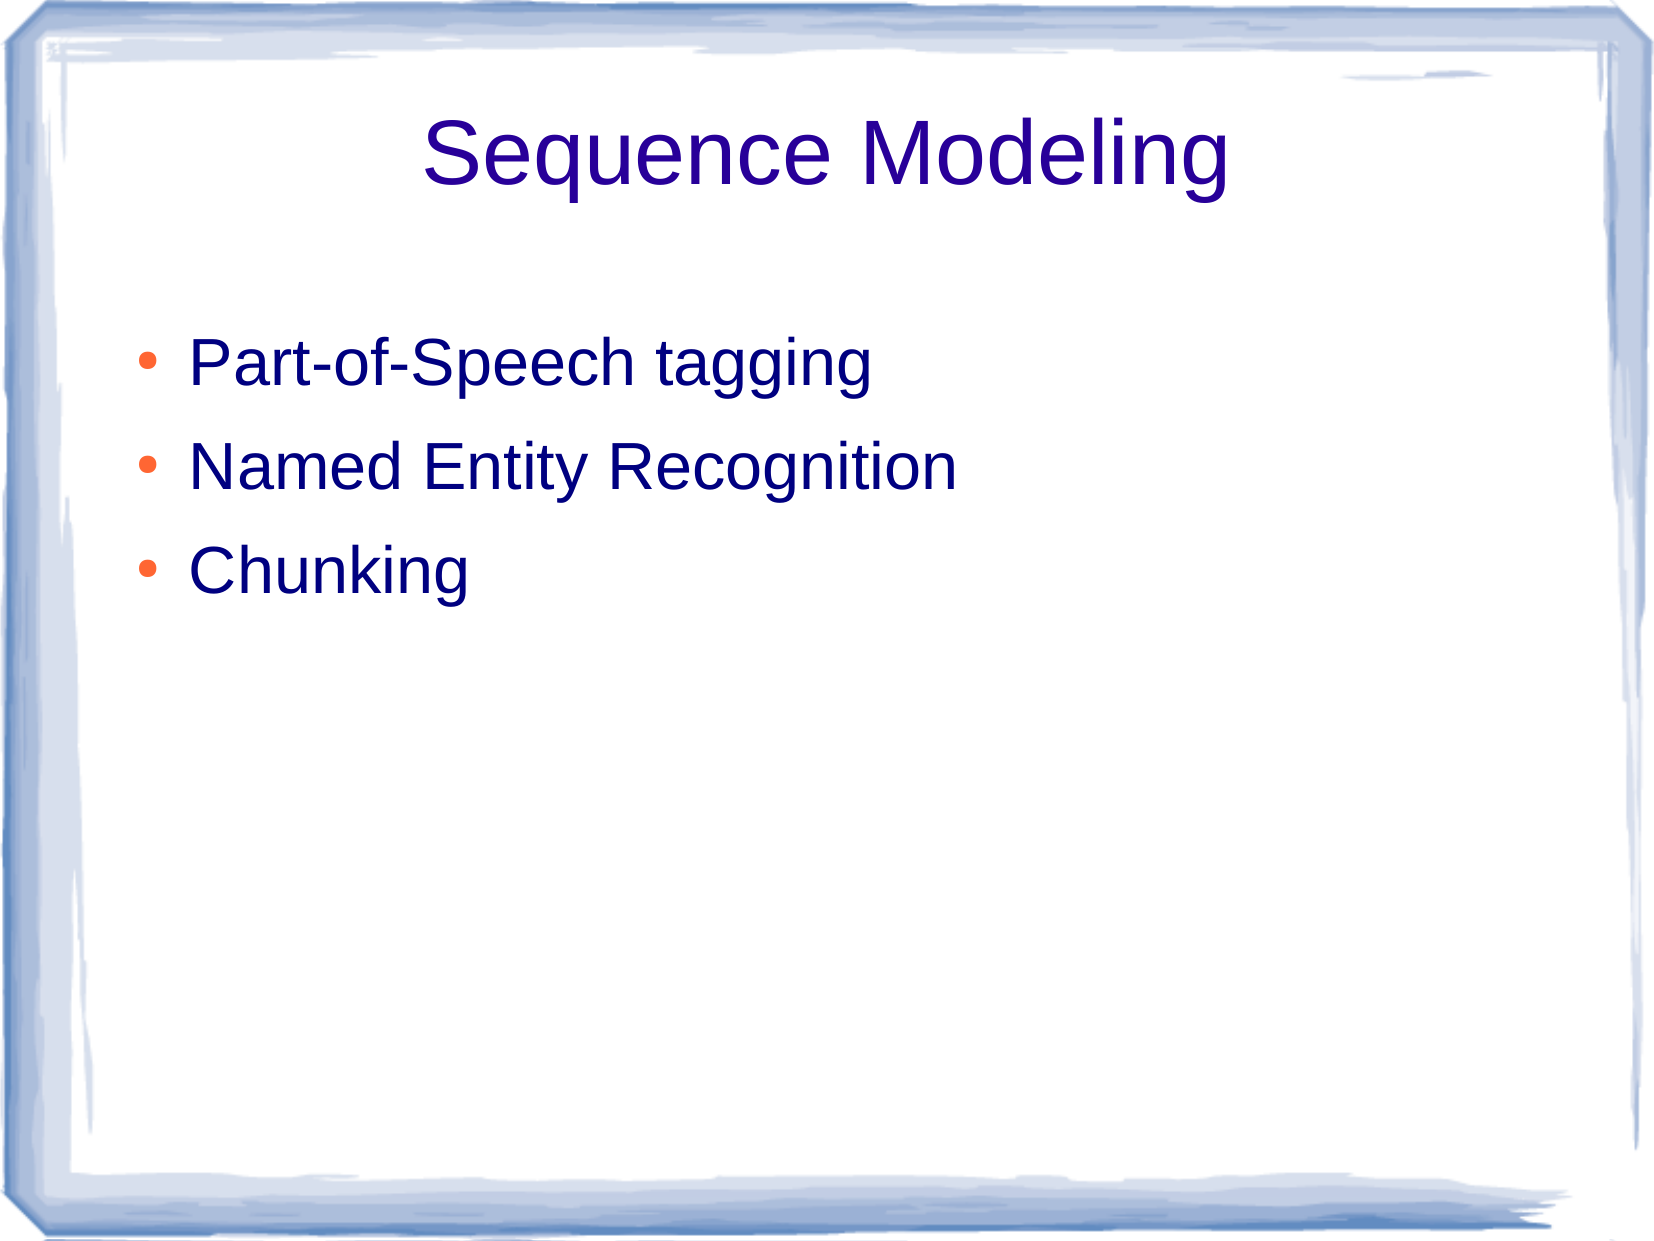

# Sequence Modeling
Part-of-Speech tagging
Named Entity Recognition
Chunking